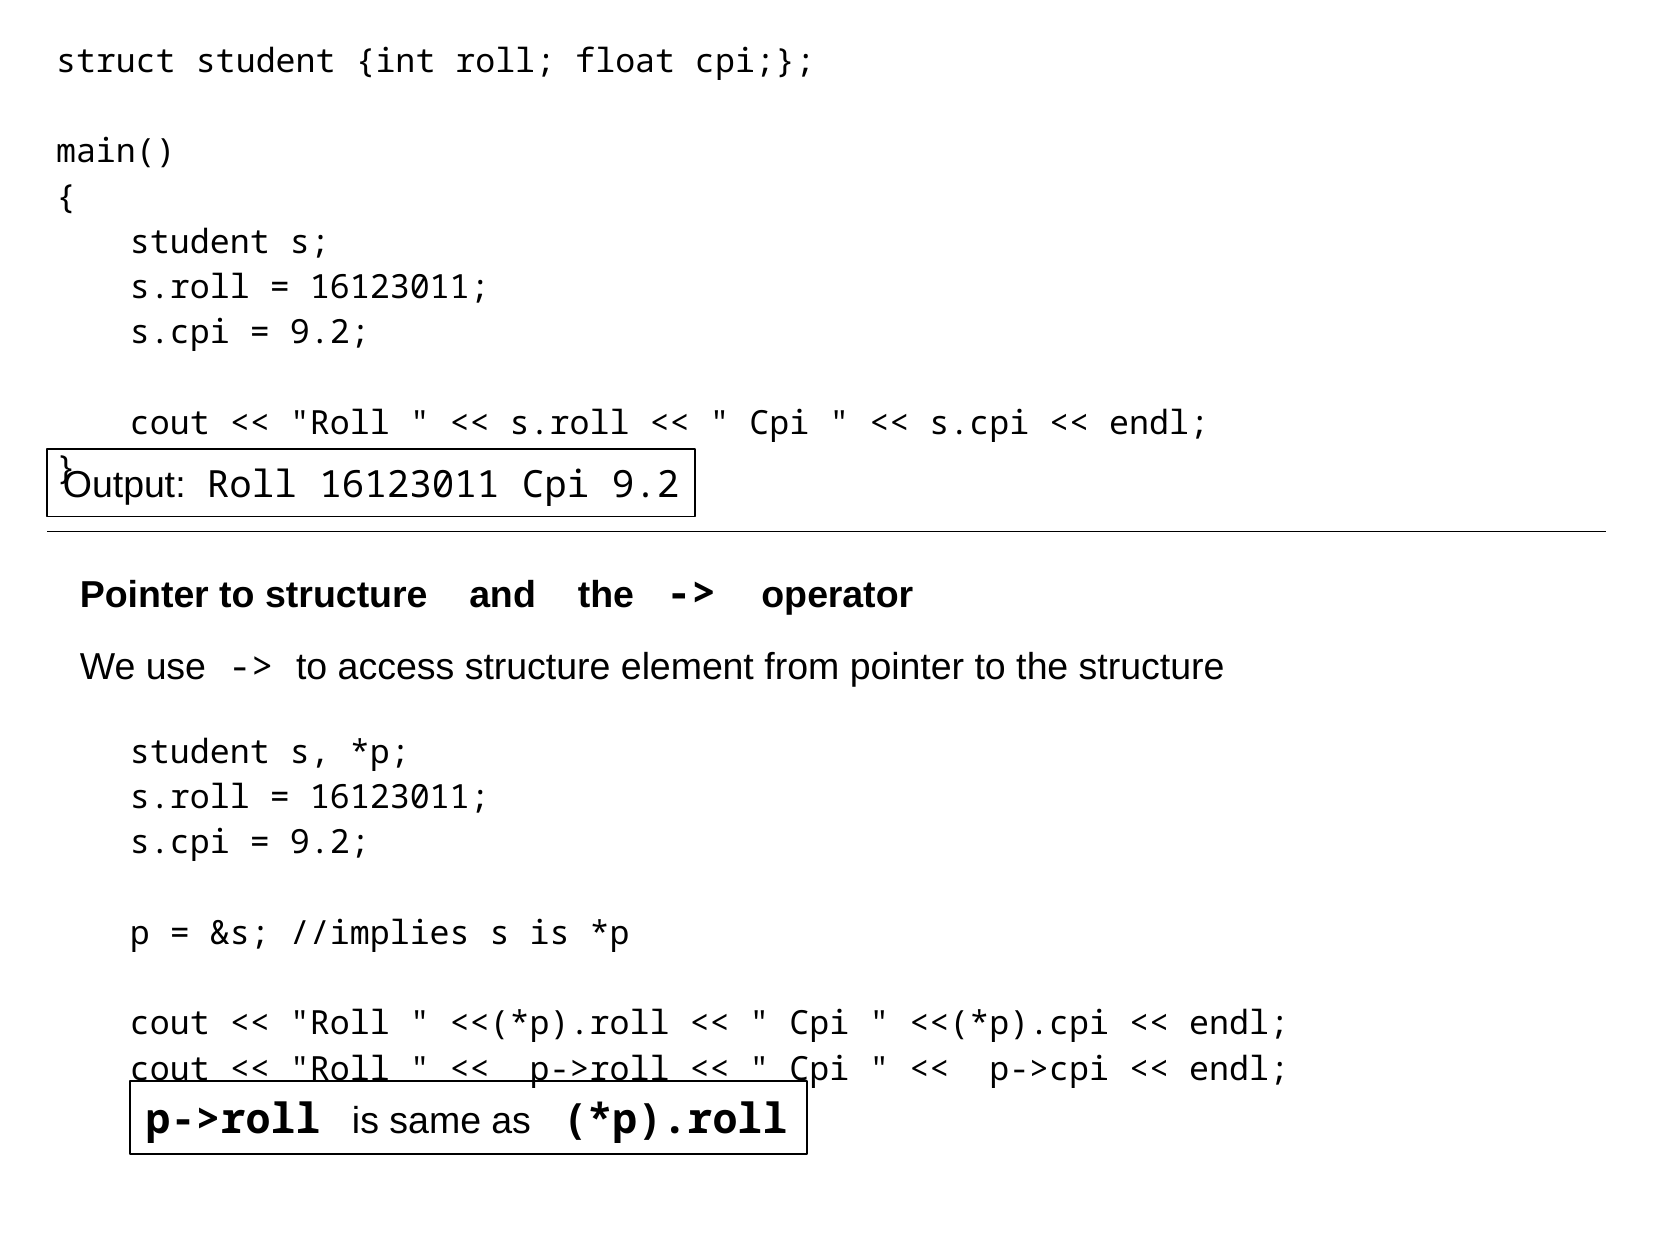

struct student {int roll; float cpi;};
main()
{
	student s;
	s.roll = 16123011;
	s.cpi = 9.2;
	cout << "Roll " << s.roll << " Cpi " << s.cpi << endl;
}
Output: Roll 16123011 Cpi 9.2
Pointer to structure and the -> operator
We use -> to access structure element from pointer to the structure
	student s, *p;
	s.roll = 16123011;
	s.cpi = 9.2;
	p = &s; //implies s is *p
	cout << "Roll " <<(*p).roll << " Cpi " <<(*p).cpi << endl;
	cout << "Roll " << p->roll << " Cpi " << p->cpi << endl;
p->roll is same as (*p).roll